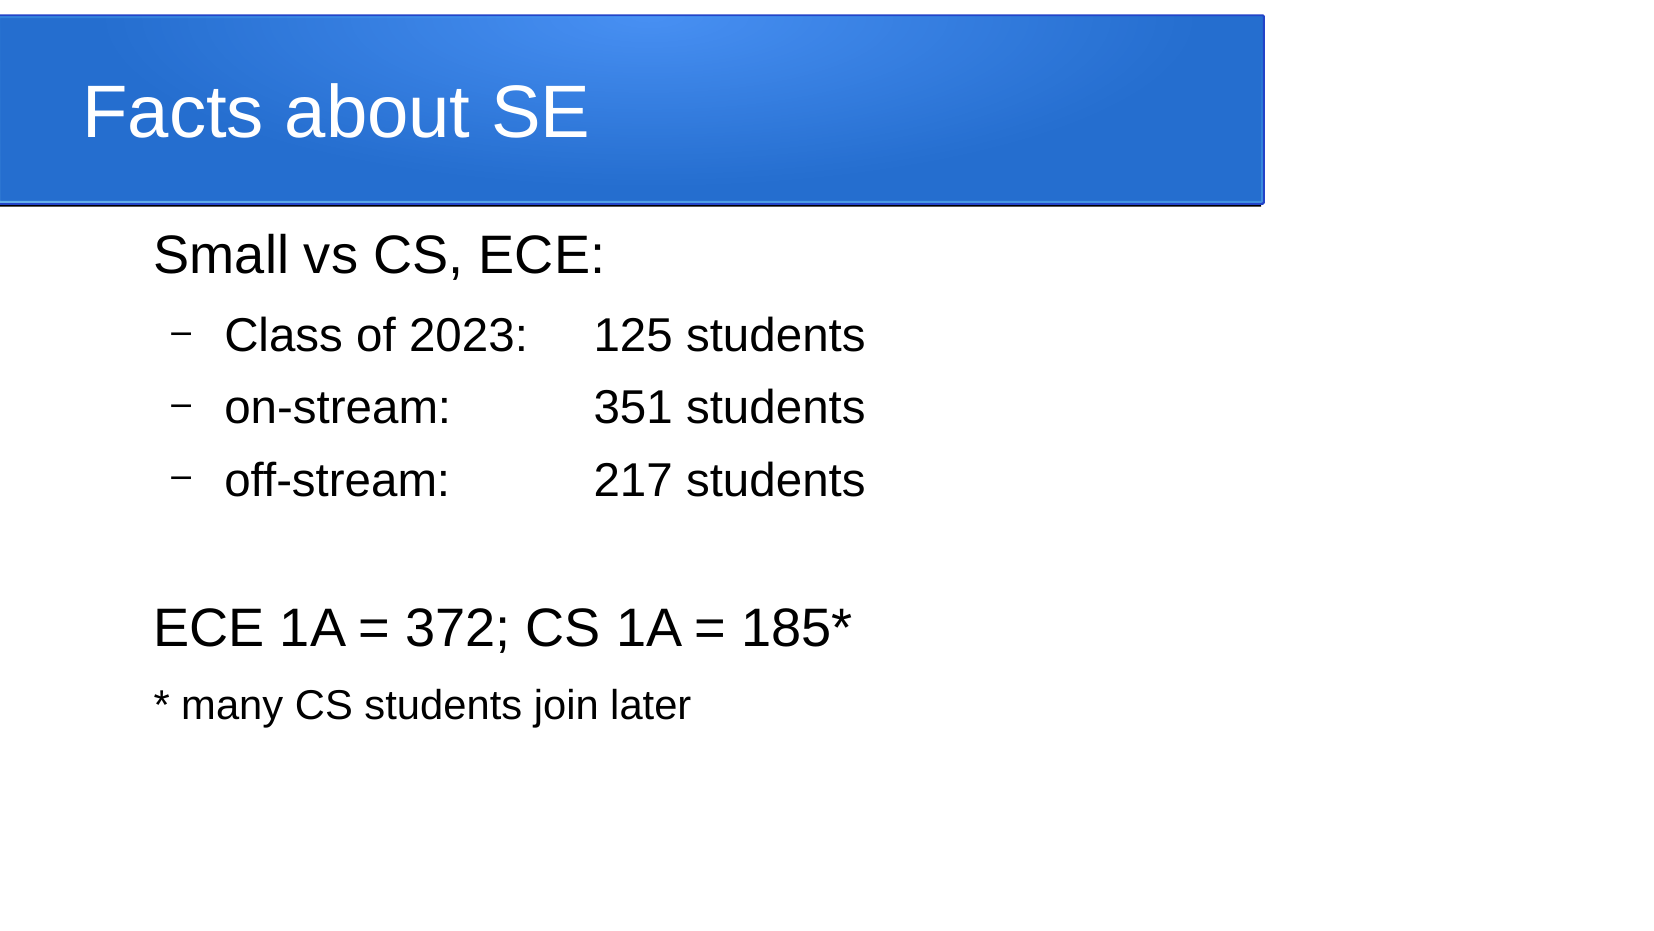

# Facts about SE
Small vs CS, ECE:
Class of 2023: 	125 students
on-stream: 		351 students
off-stream: 		217 students
ECE 1A = 372; CS 1A = 185*
* many CS students join later